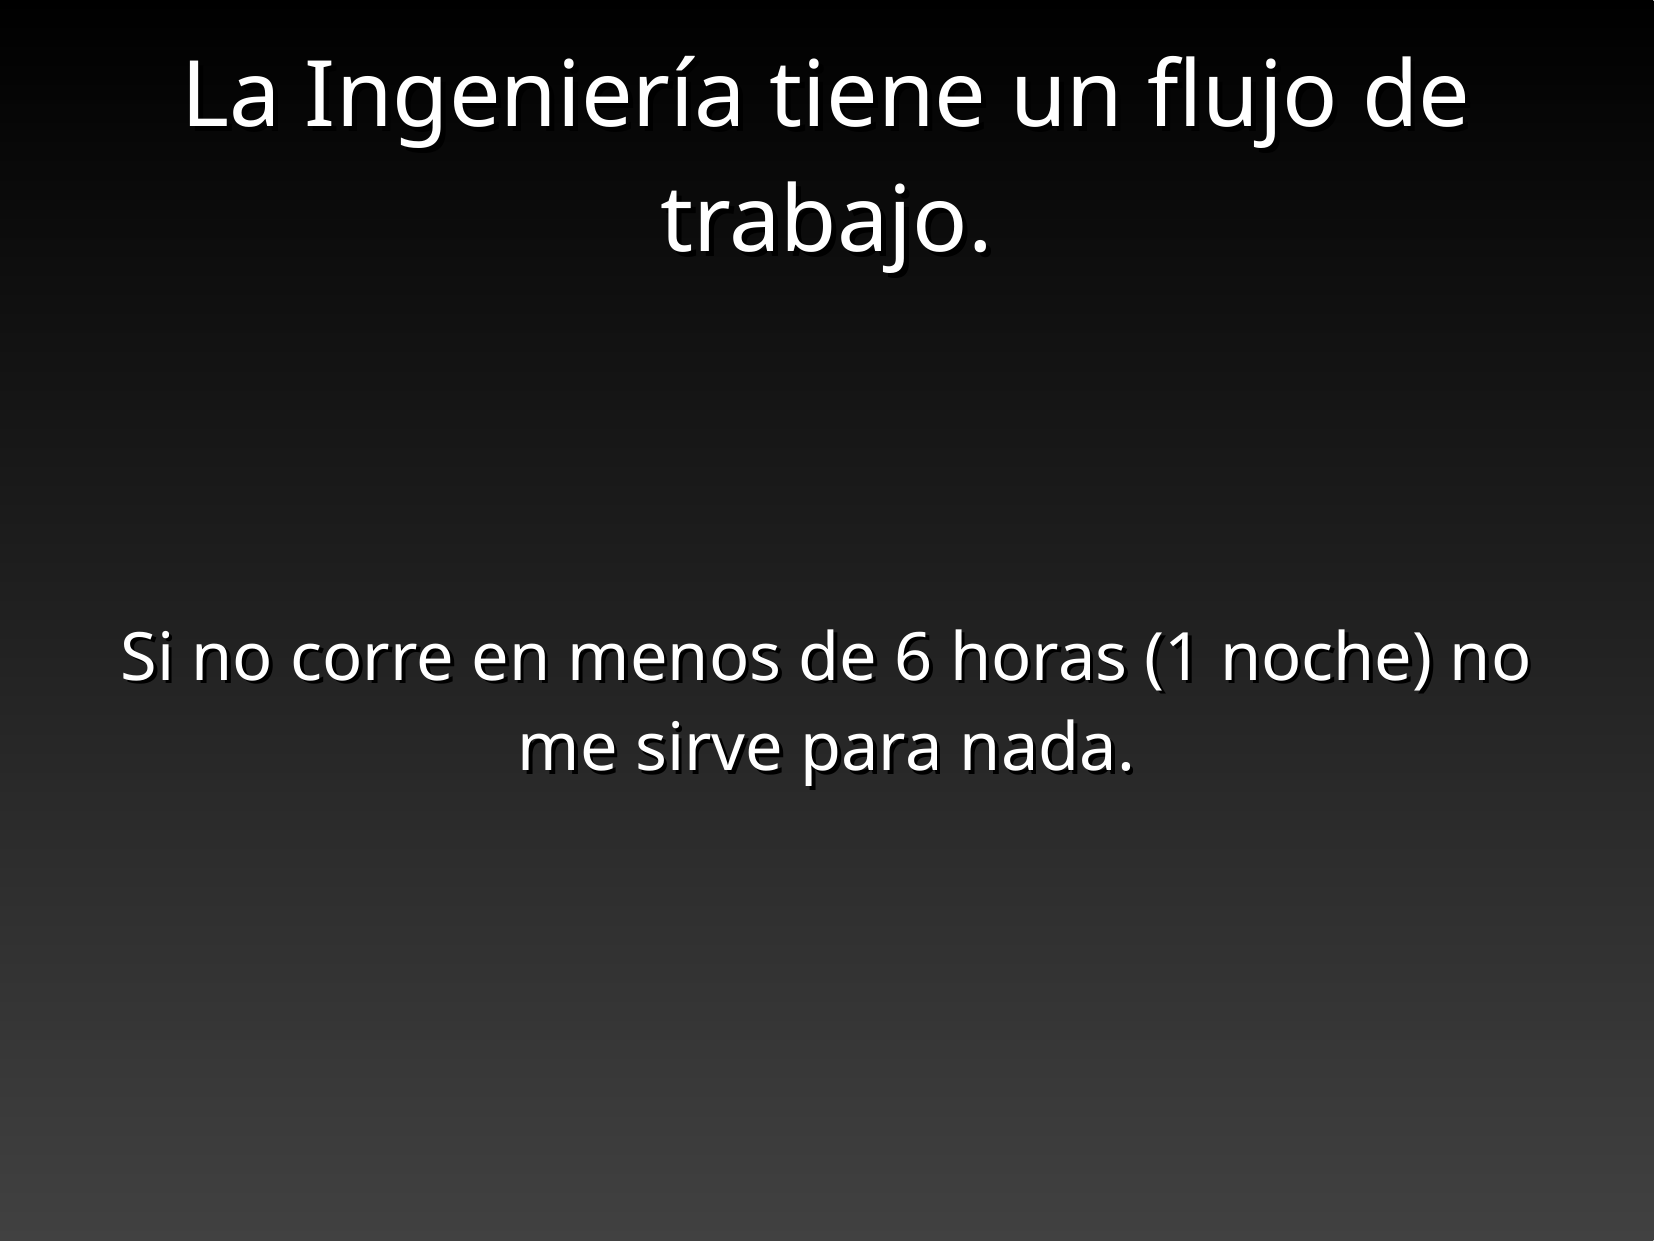

# La Ingeniería tiene un flujo de trabajo.
Si no corre en menos de 6 horas (1 noche) no me sirve para nada.